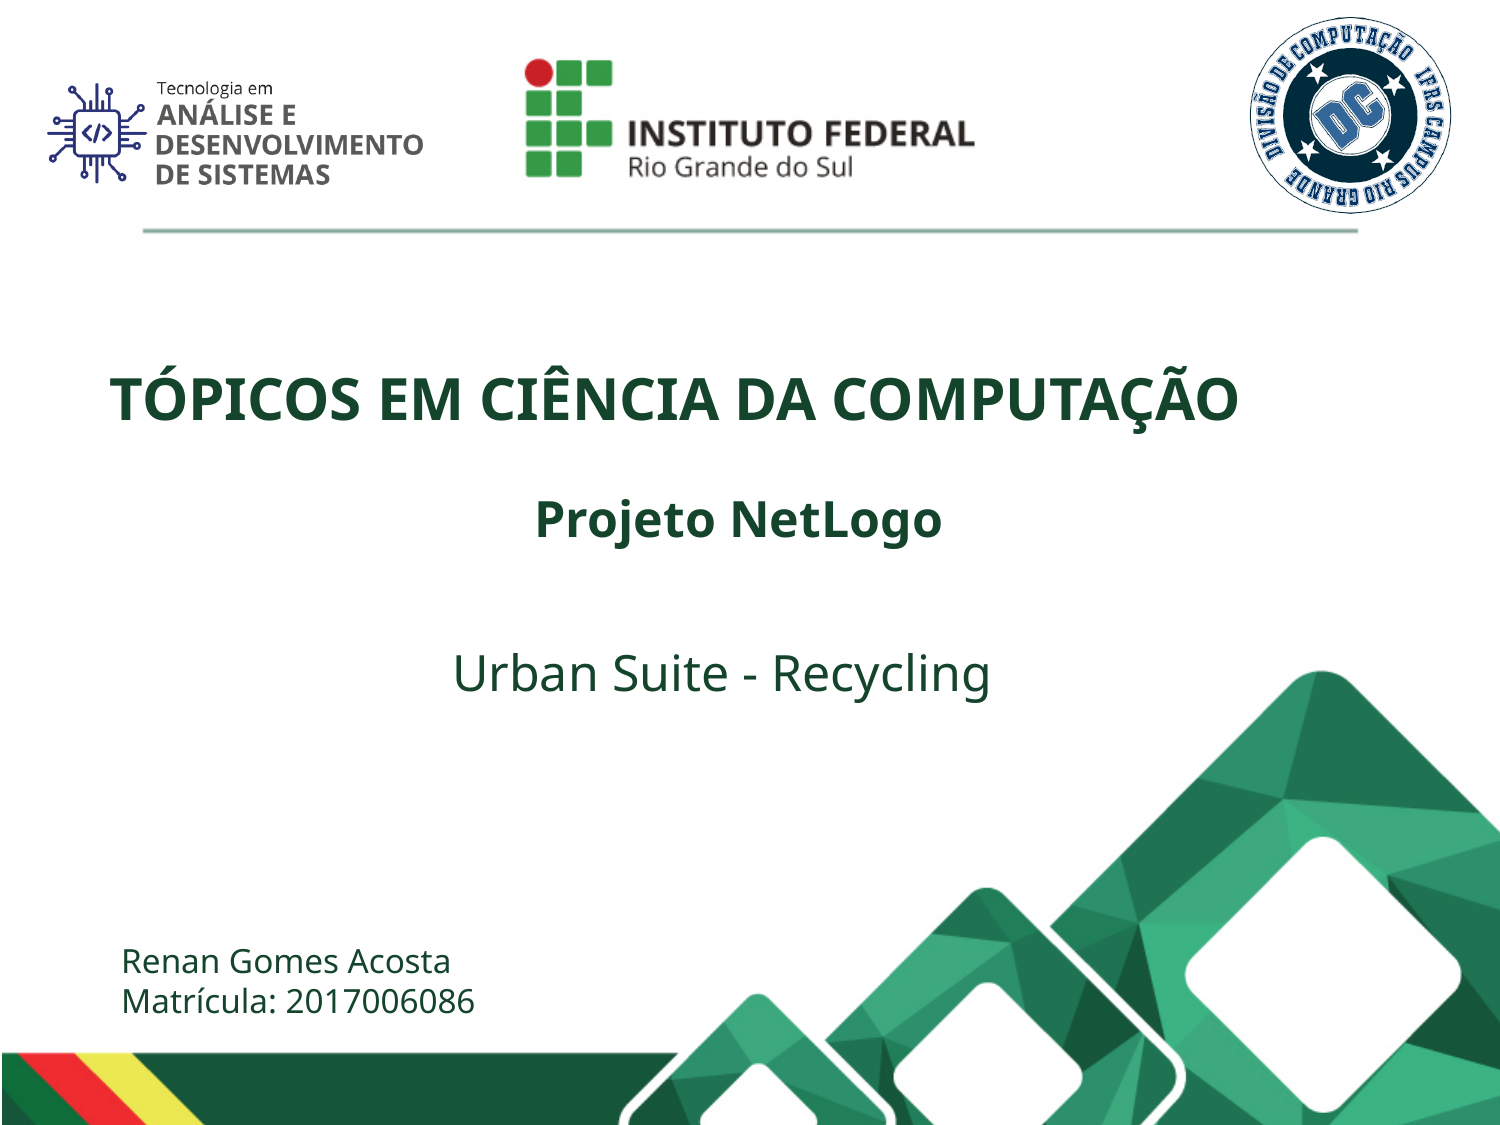

TÓPICOS EM CIÊNCIA DA COMPUTAÇÃO
Projeto NetLogo
Urban Suite - Recycling
Renan Gomes Acosta
Matrícula: 2017006086